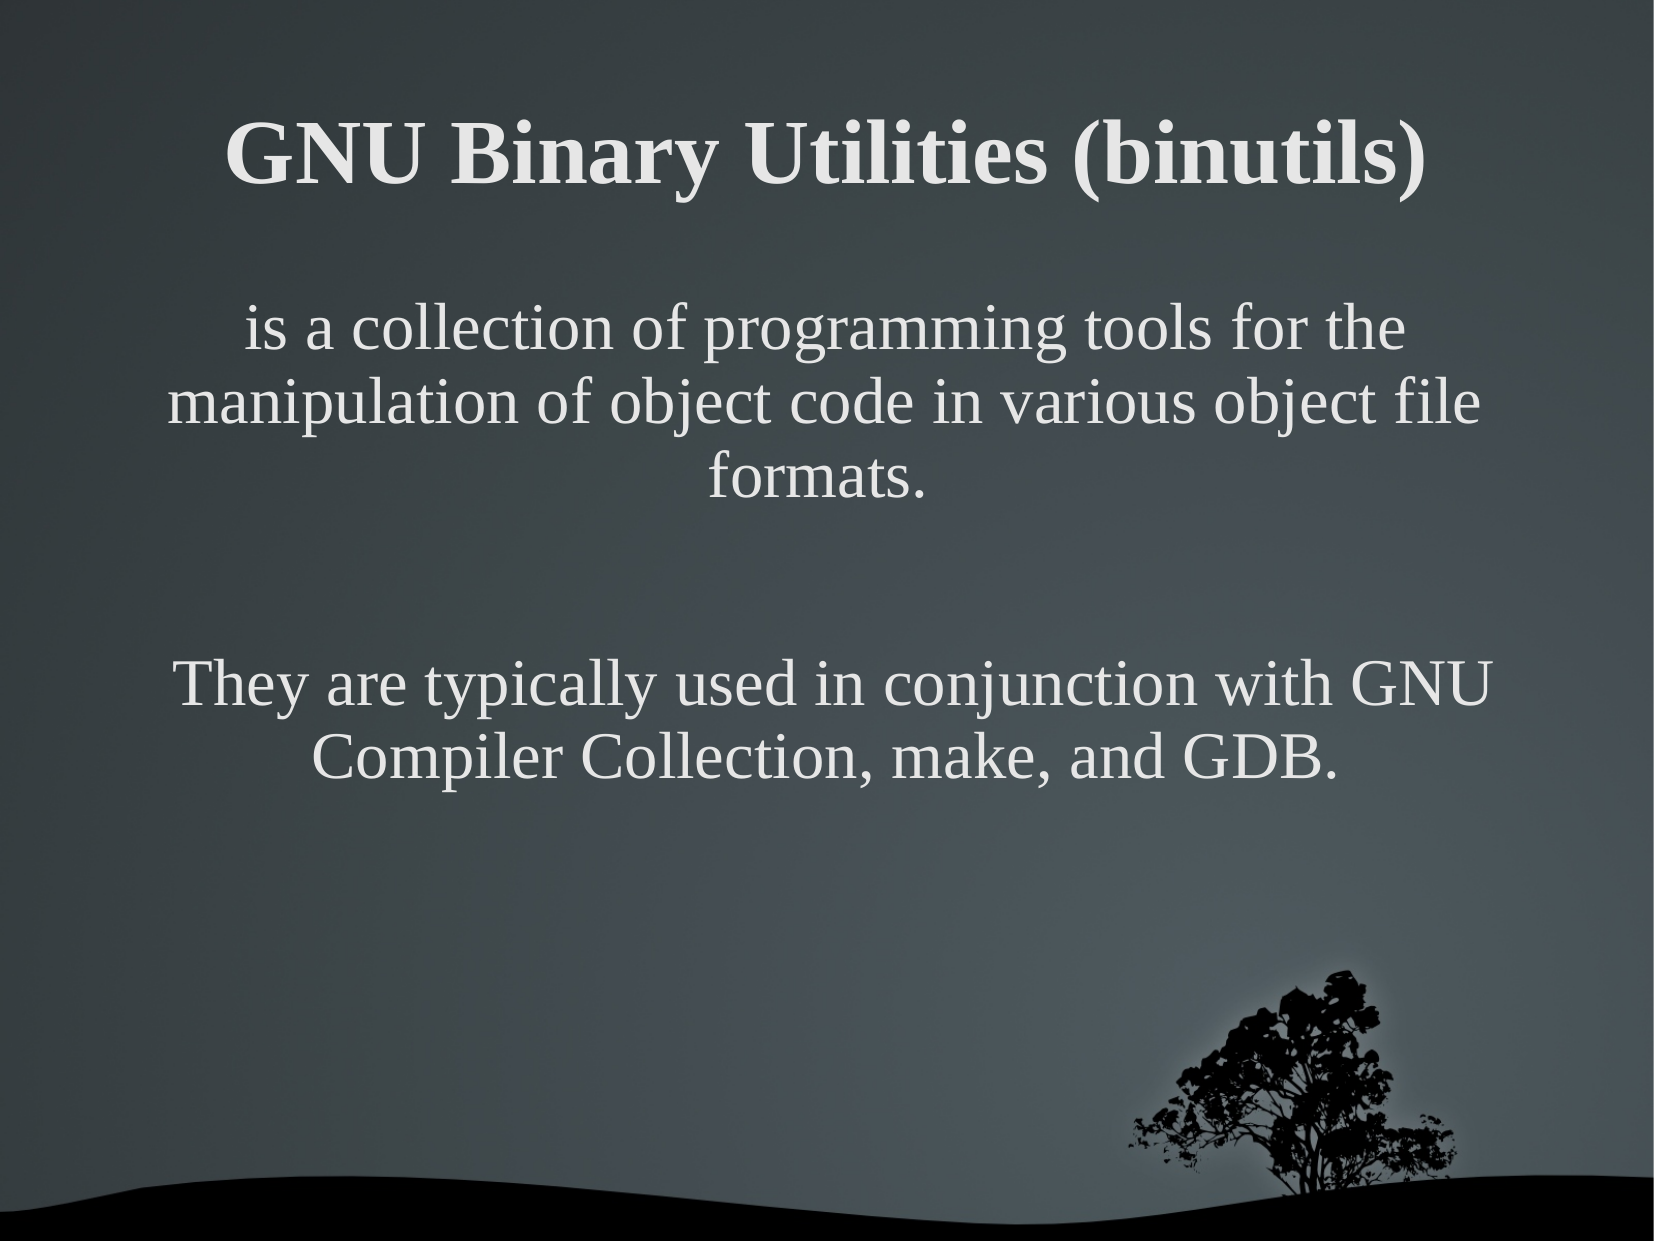

# GNU Binary Utilities (binutils)
is a collection of programming tools for the manipulation of object code in various object file formats.
 They are typically used in conjunction with GNU Compiler Collection, make, and GDB.